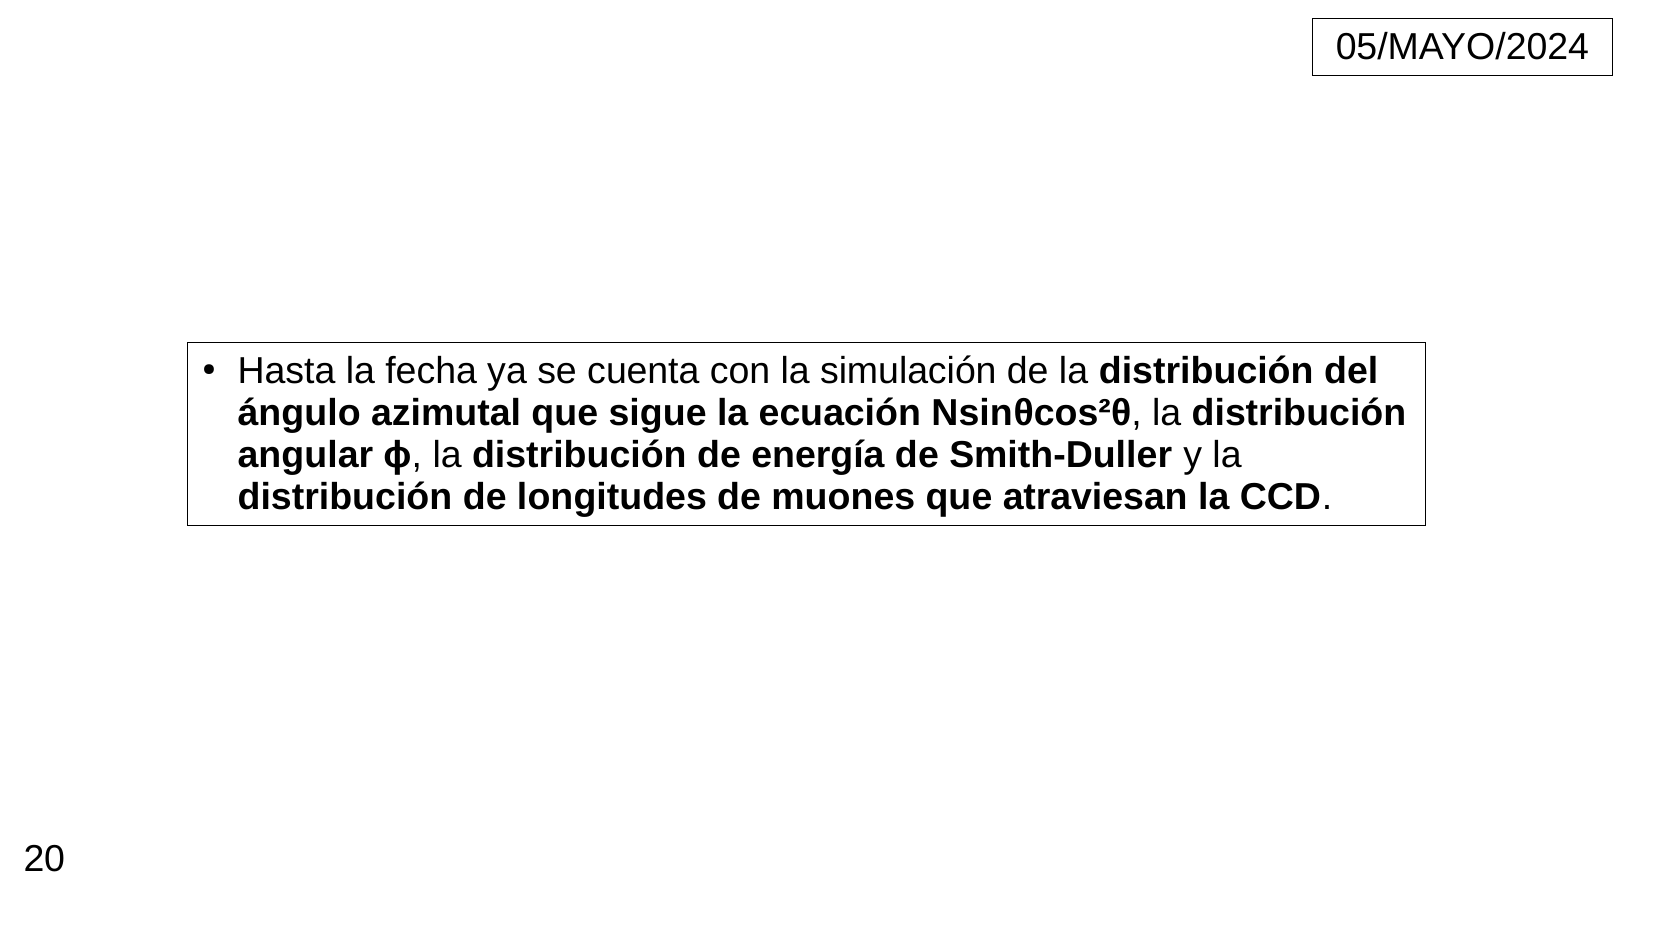

05/MAYO/2024
Hasta la fecha ya se cuenta con la simulación de la distribución del ángulo azimutal que sigue la ecuación Nsinθcos²θ, la distribución angular ɸ, la distribución de energía de Smith-Duller y la distribución de longitudes de muones que atraviesan la CCD.